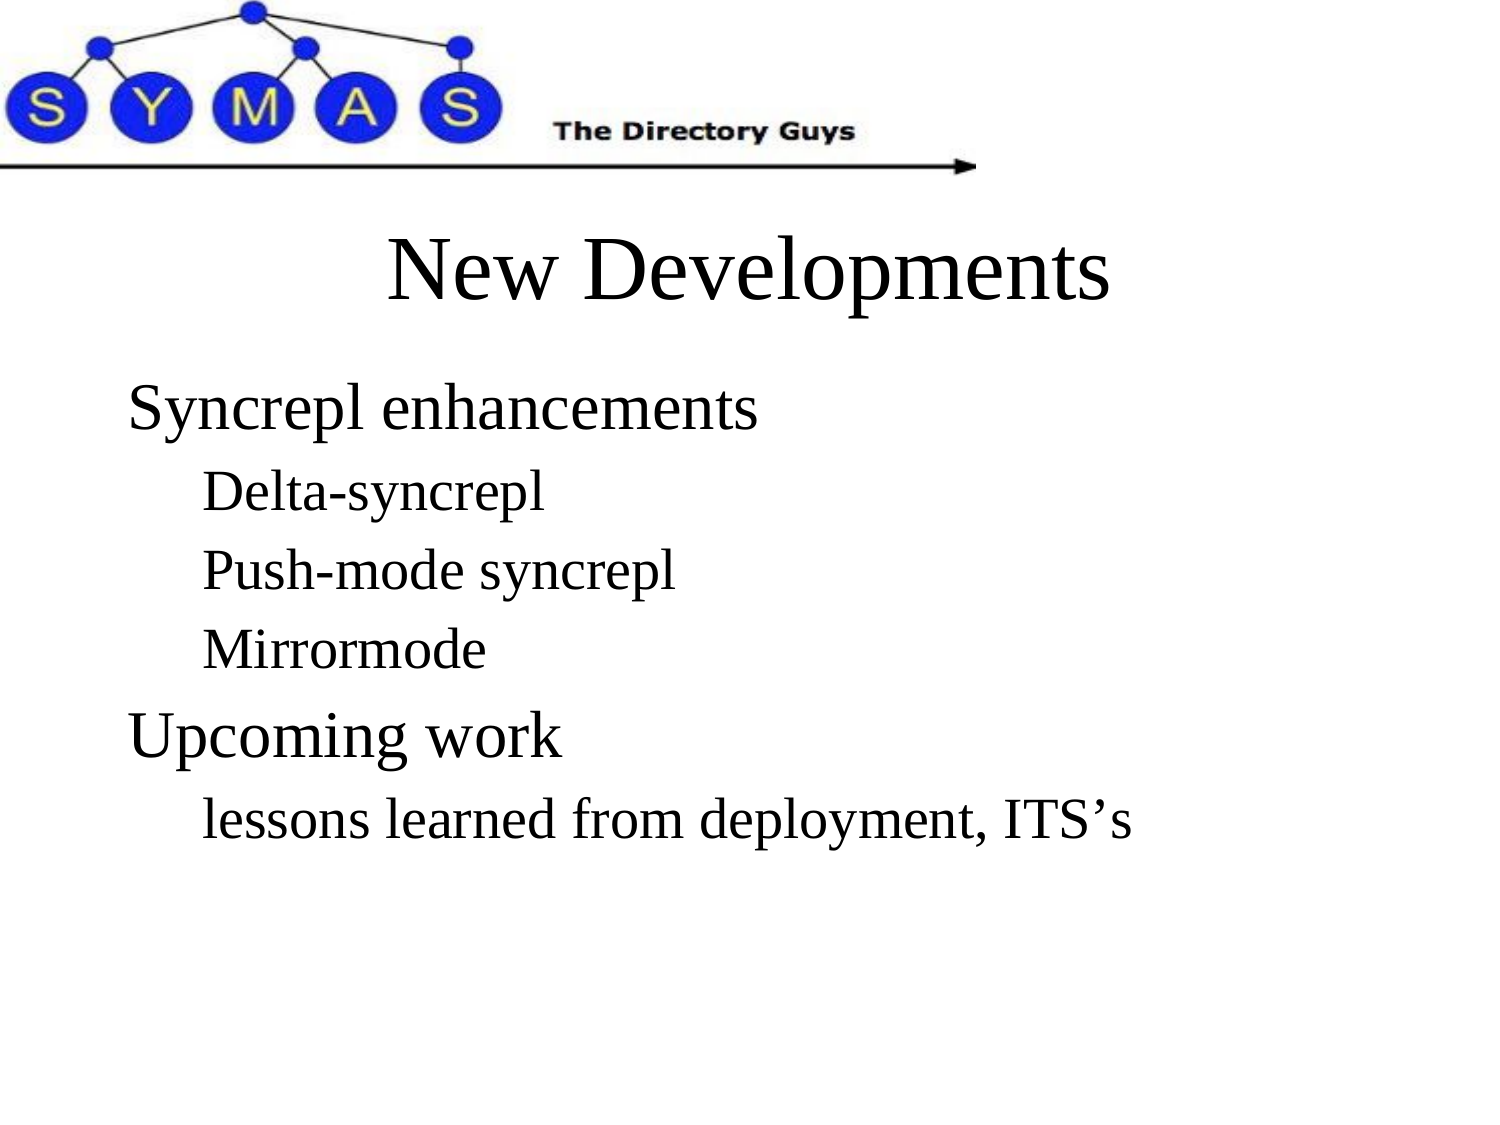

# New Developments
Syncrepl enhancements
Delta-syncrepl
Push-mode syncrepl
Mirrormode
Upcoming work
lessons learned from deployment, ITS’s